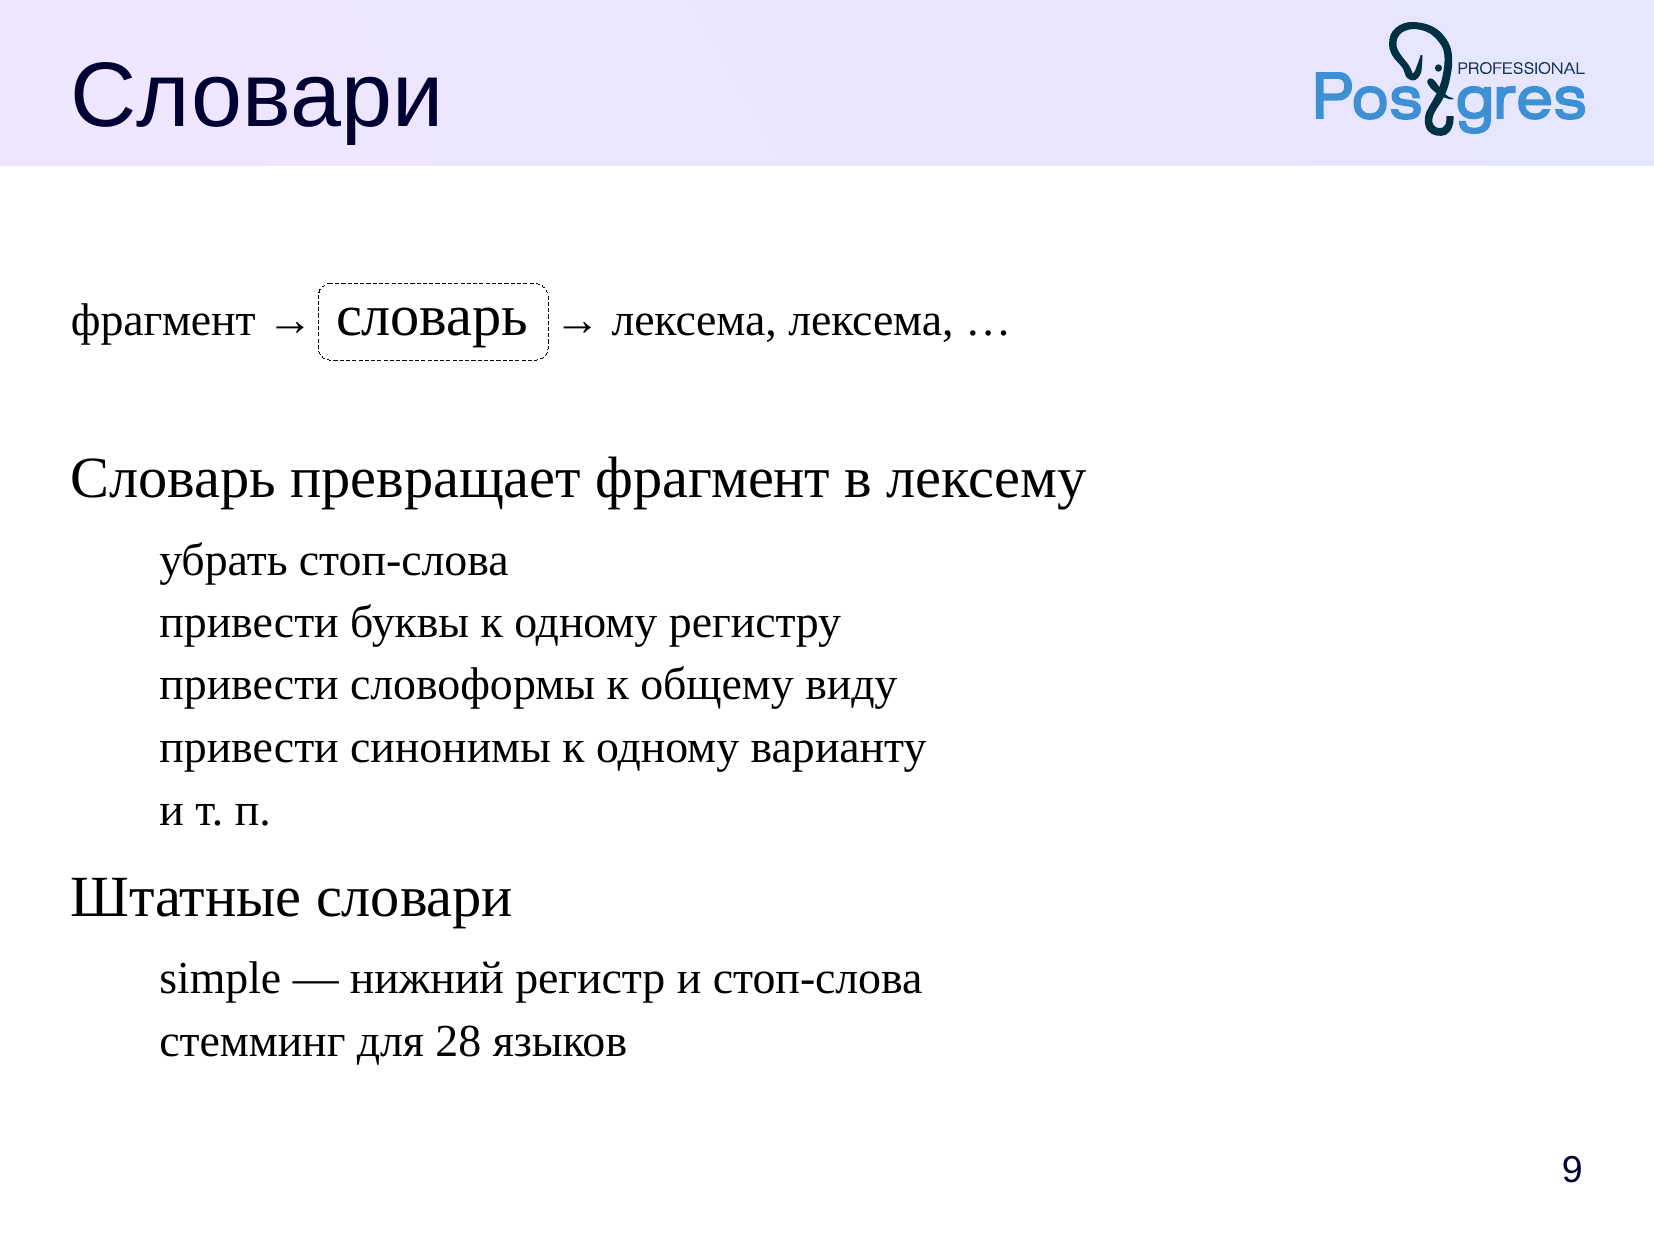

# Словари
фрагмент → словарь → лексема, лексема, …
Словарь превращает фрагмент в лексему
убрать стоп-слова
привести буквы к одному регистру
привести словоформы к общему виду
привести синонимы к одному варианту
и т. п.
Штатные словари
simple — нижний регистр и стоп-слова
стемминг для 28 языков